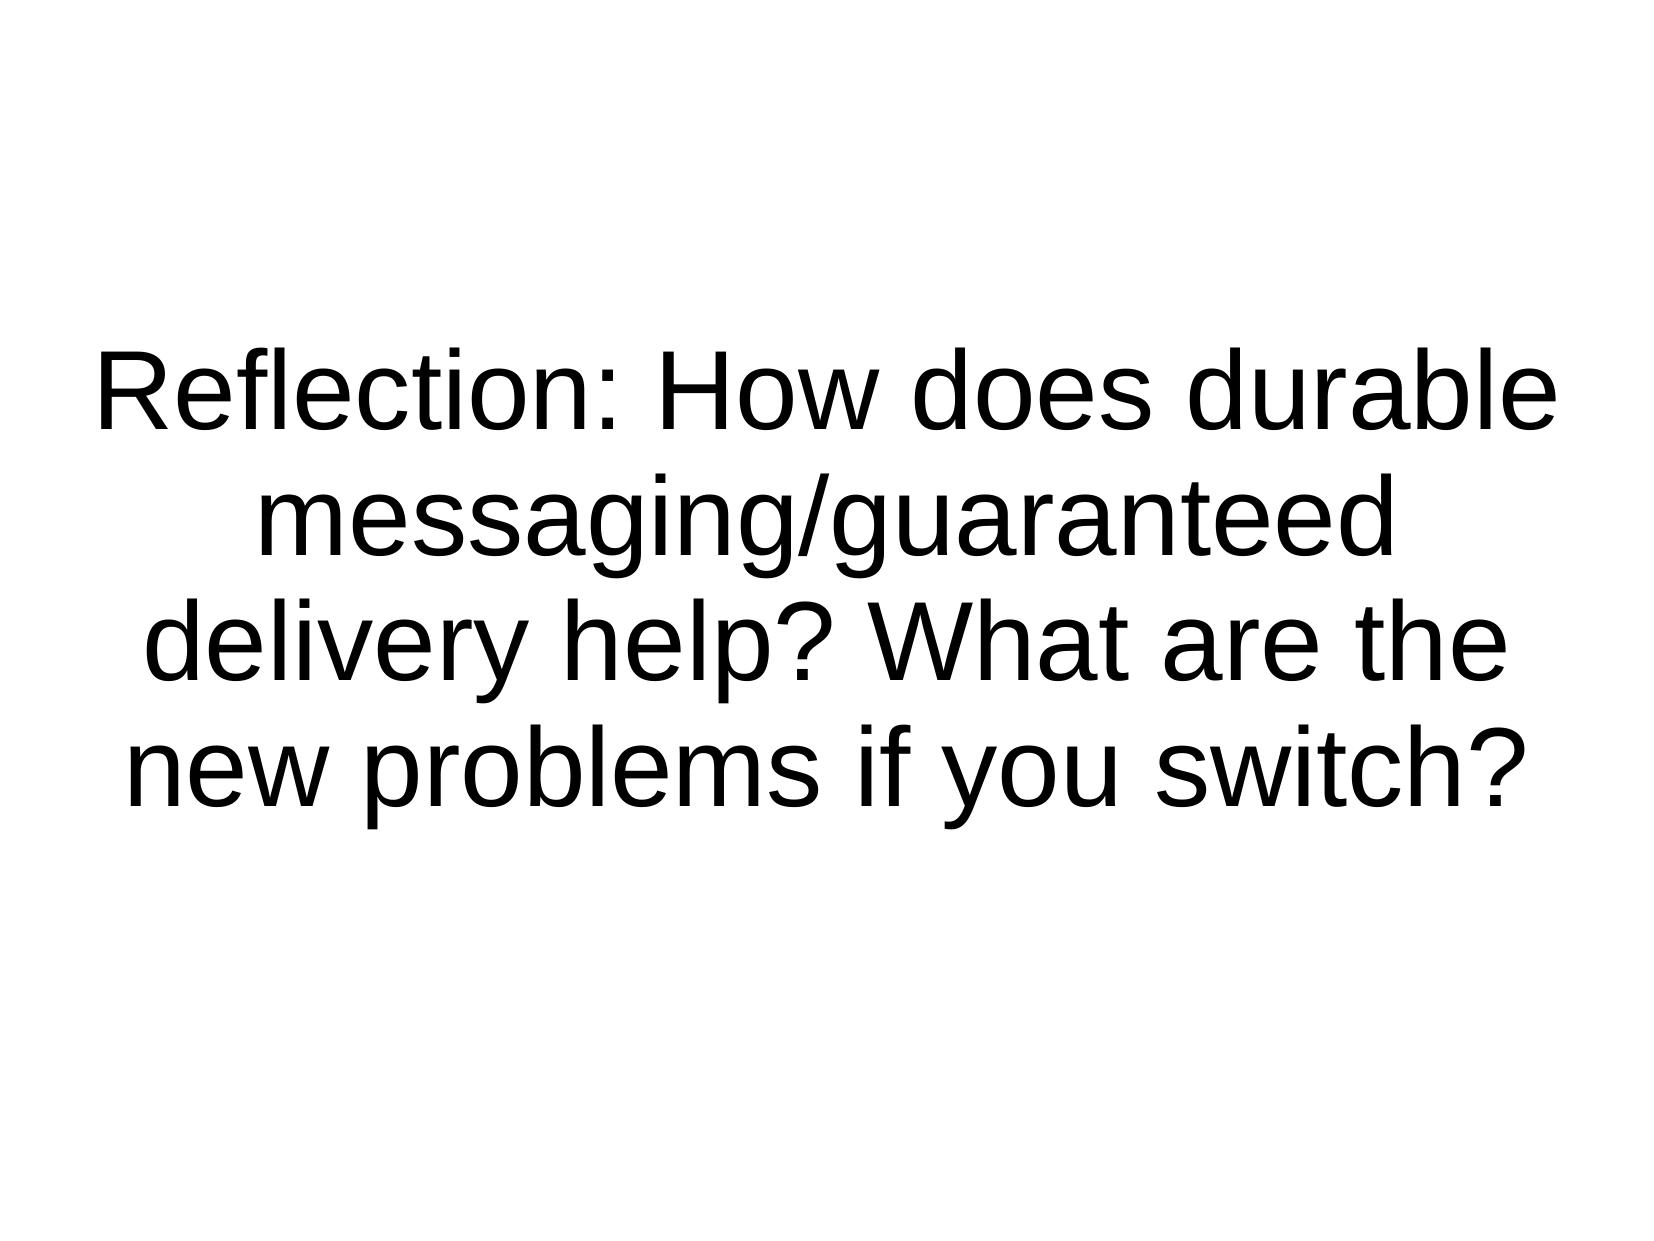

# Reflection: How does durable messaging/guaranteed delivery help? What are the new problems if you switch?